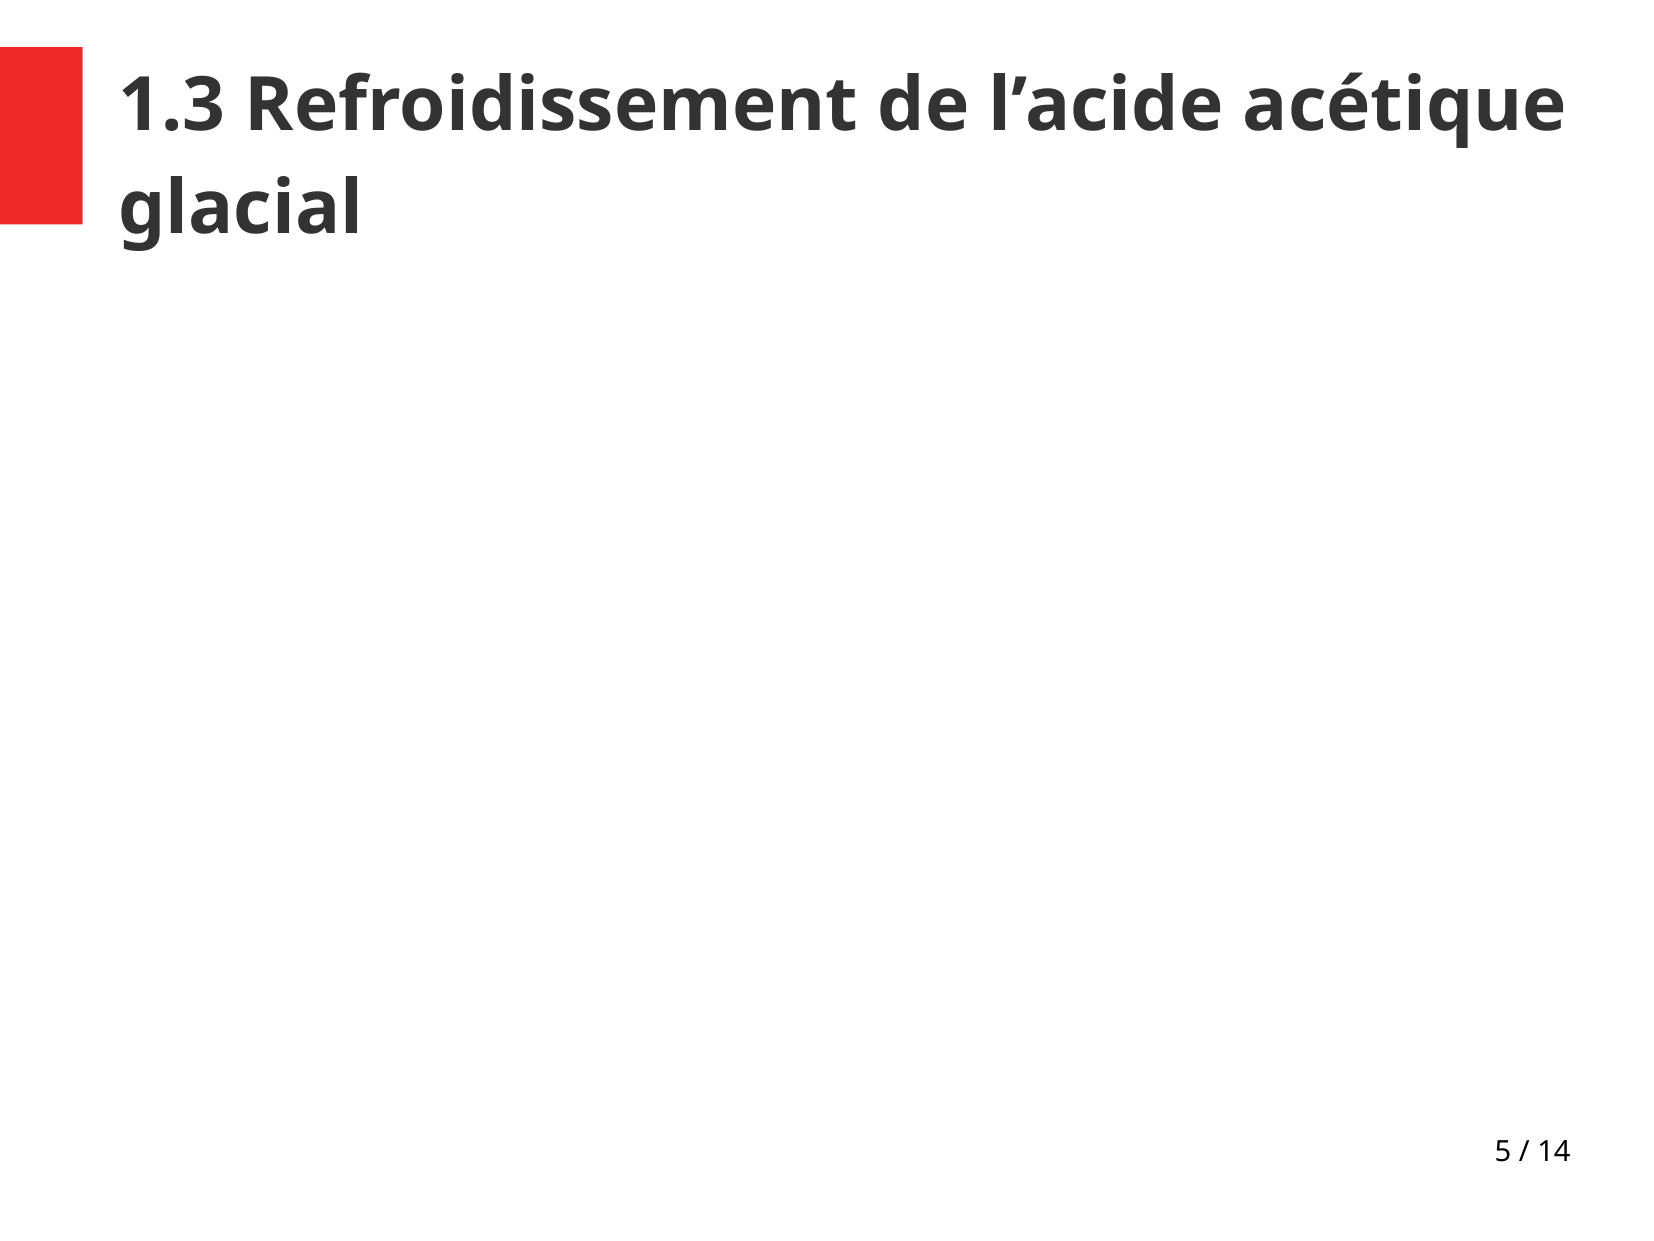

# 1.3 Refroidissement de l’acide acétique glacial
5